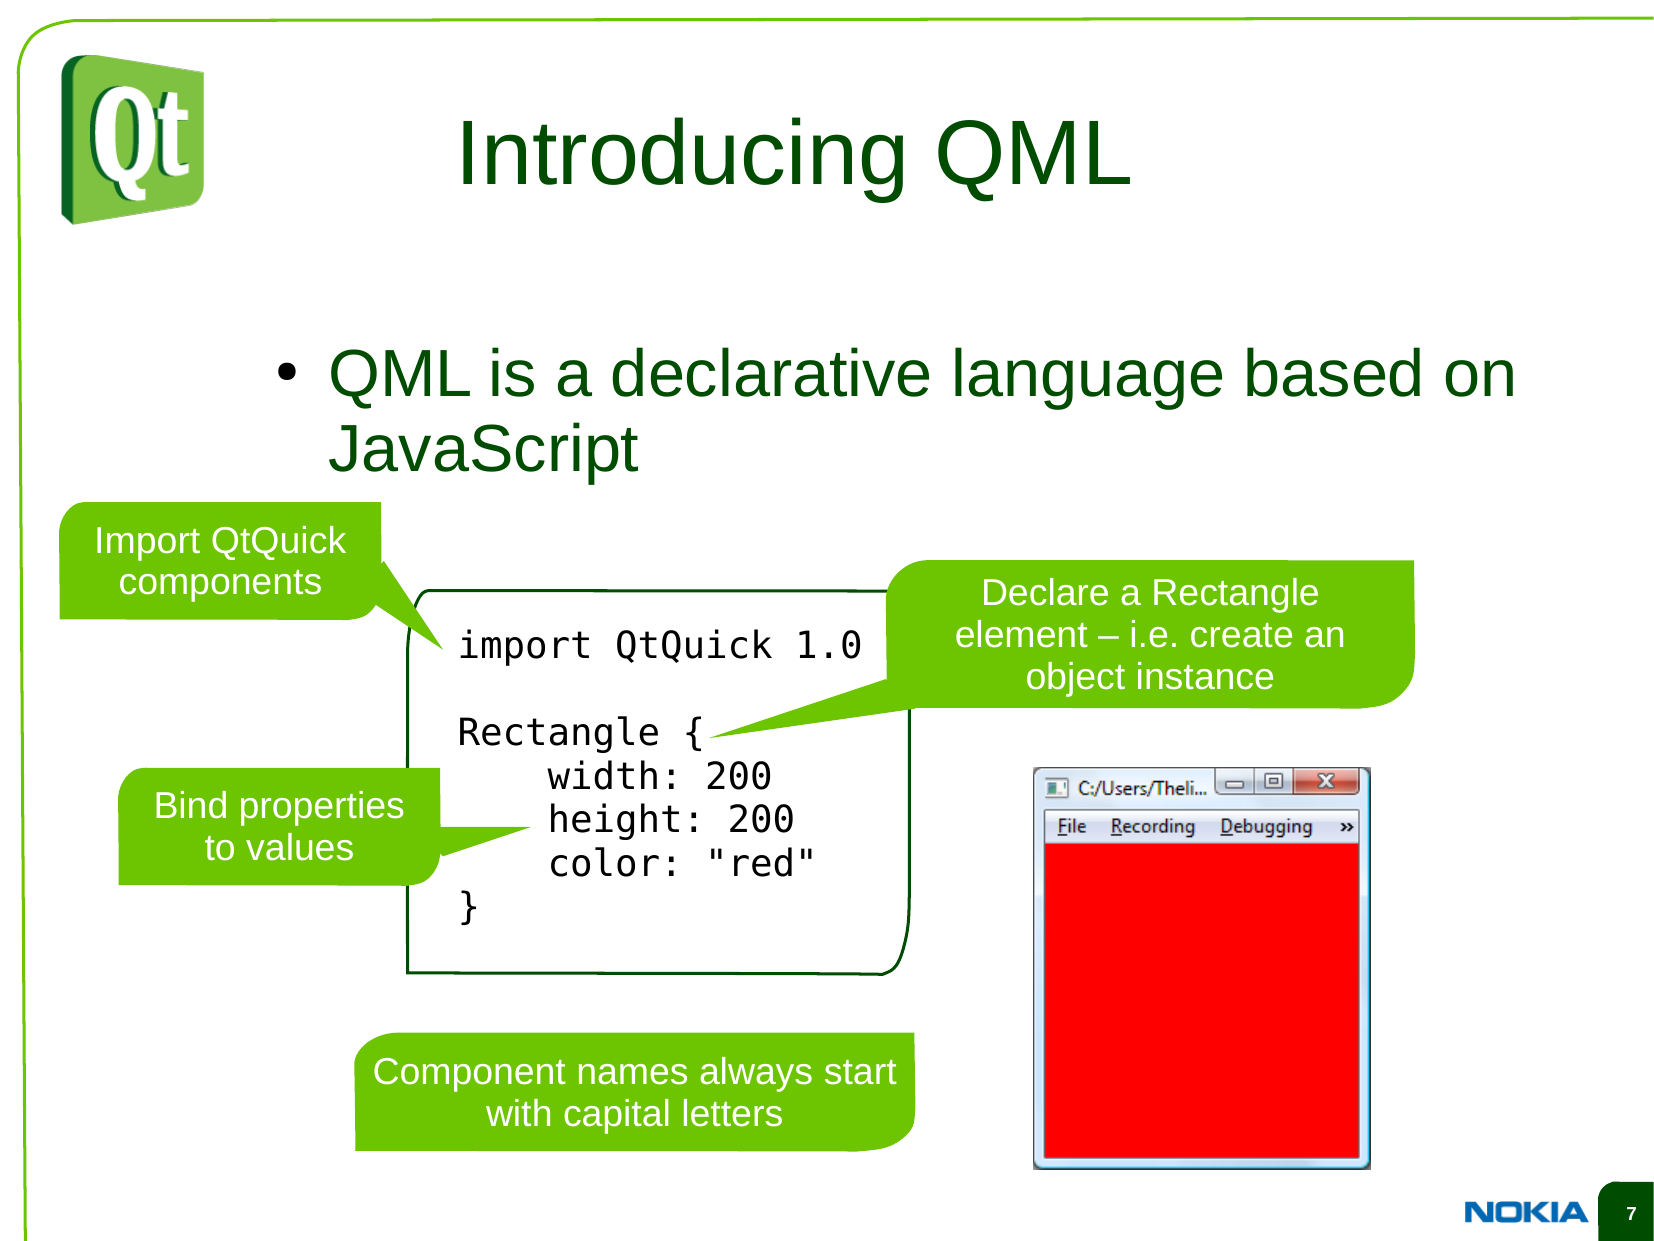

# Introducing QML
QML is a declarative language based on JavaScript
Import QtQuick
components
Declare a Rectangle
element – i.e. create an
object instance
import QtQuick 1.0
Rectangle {
 width: 200
 height: 200
 color: "red"
}
Bind properties
to values
Component names always start
with capital letters